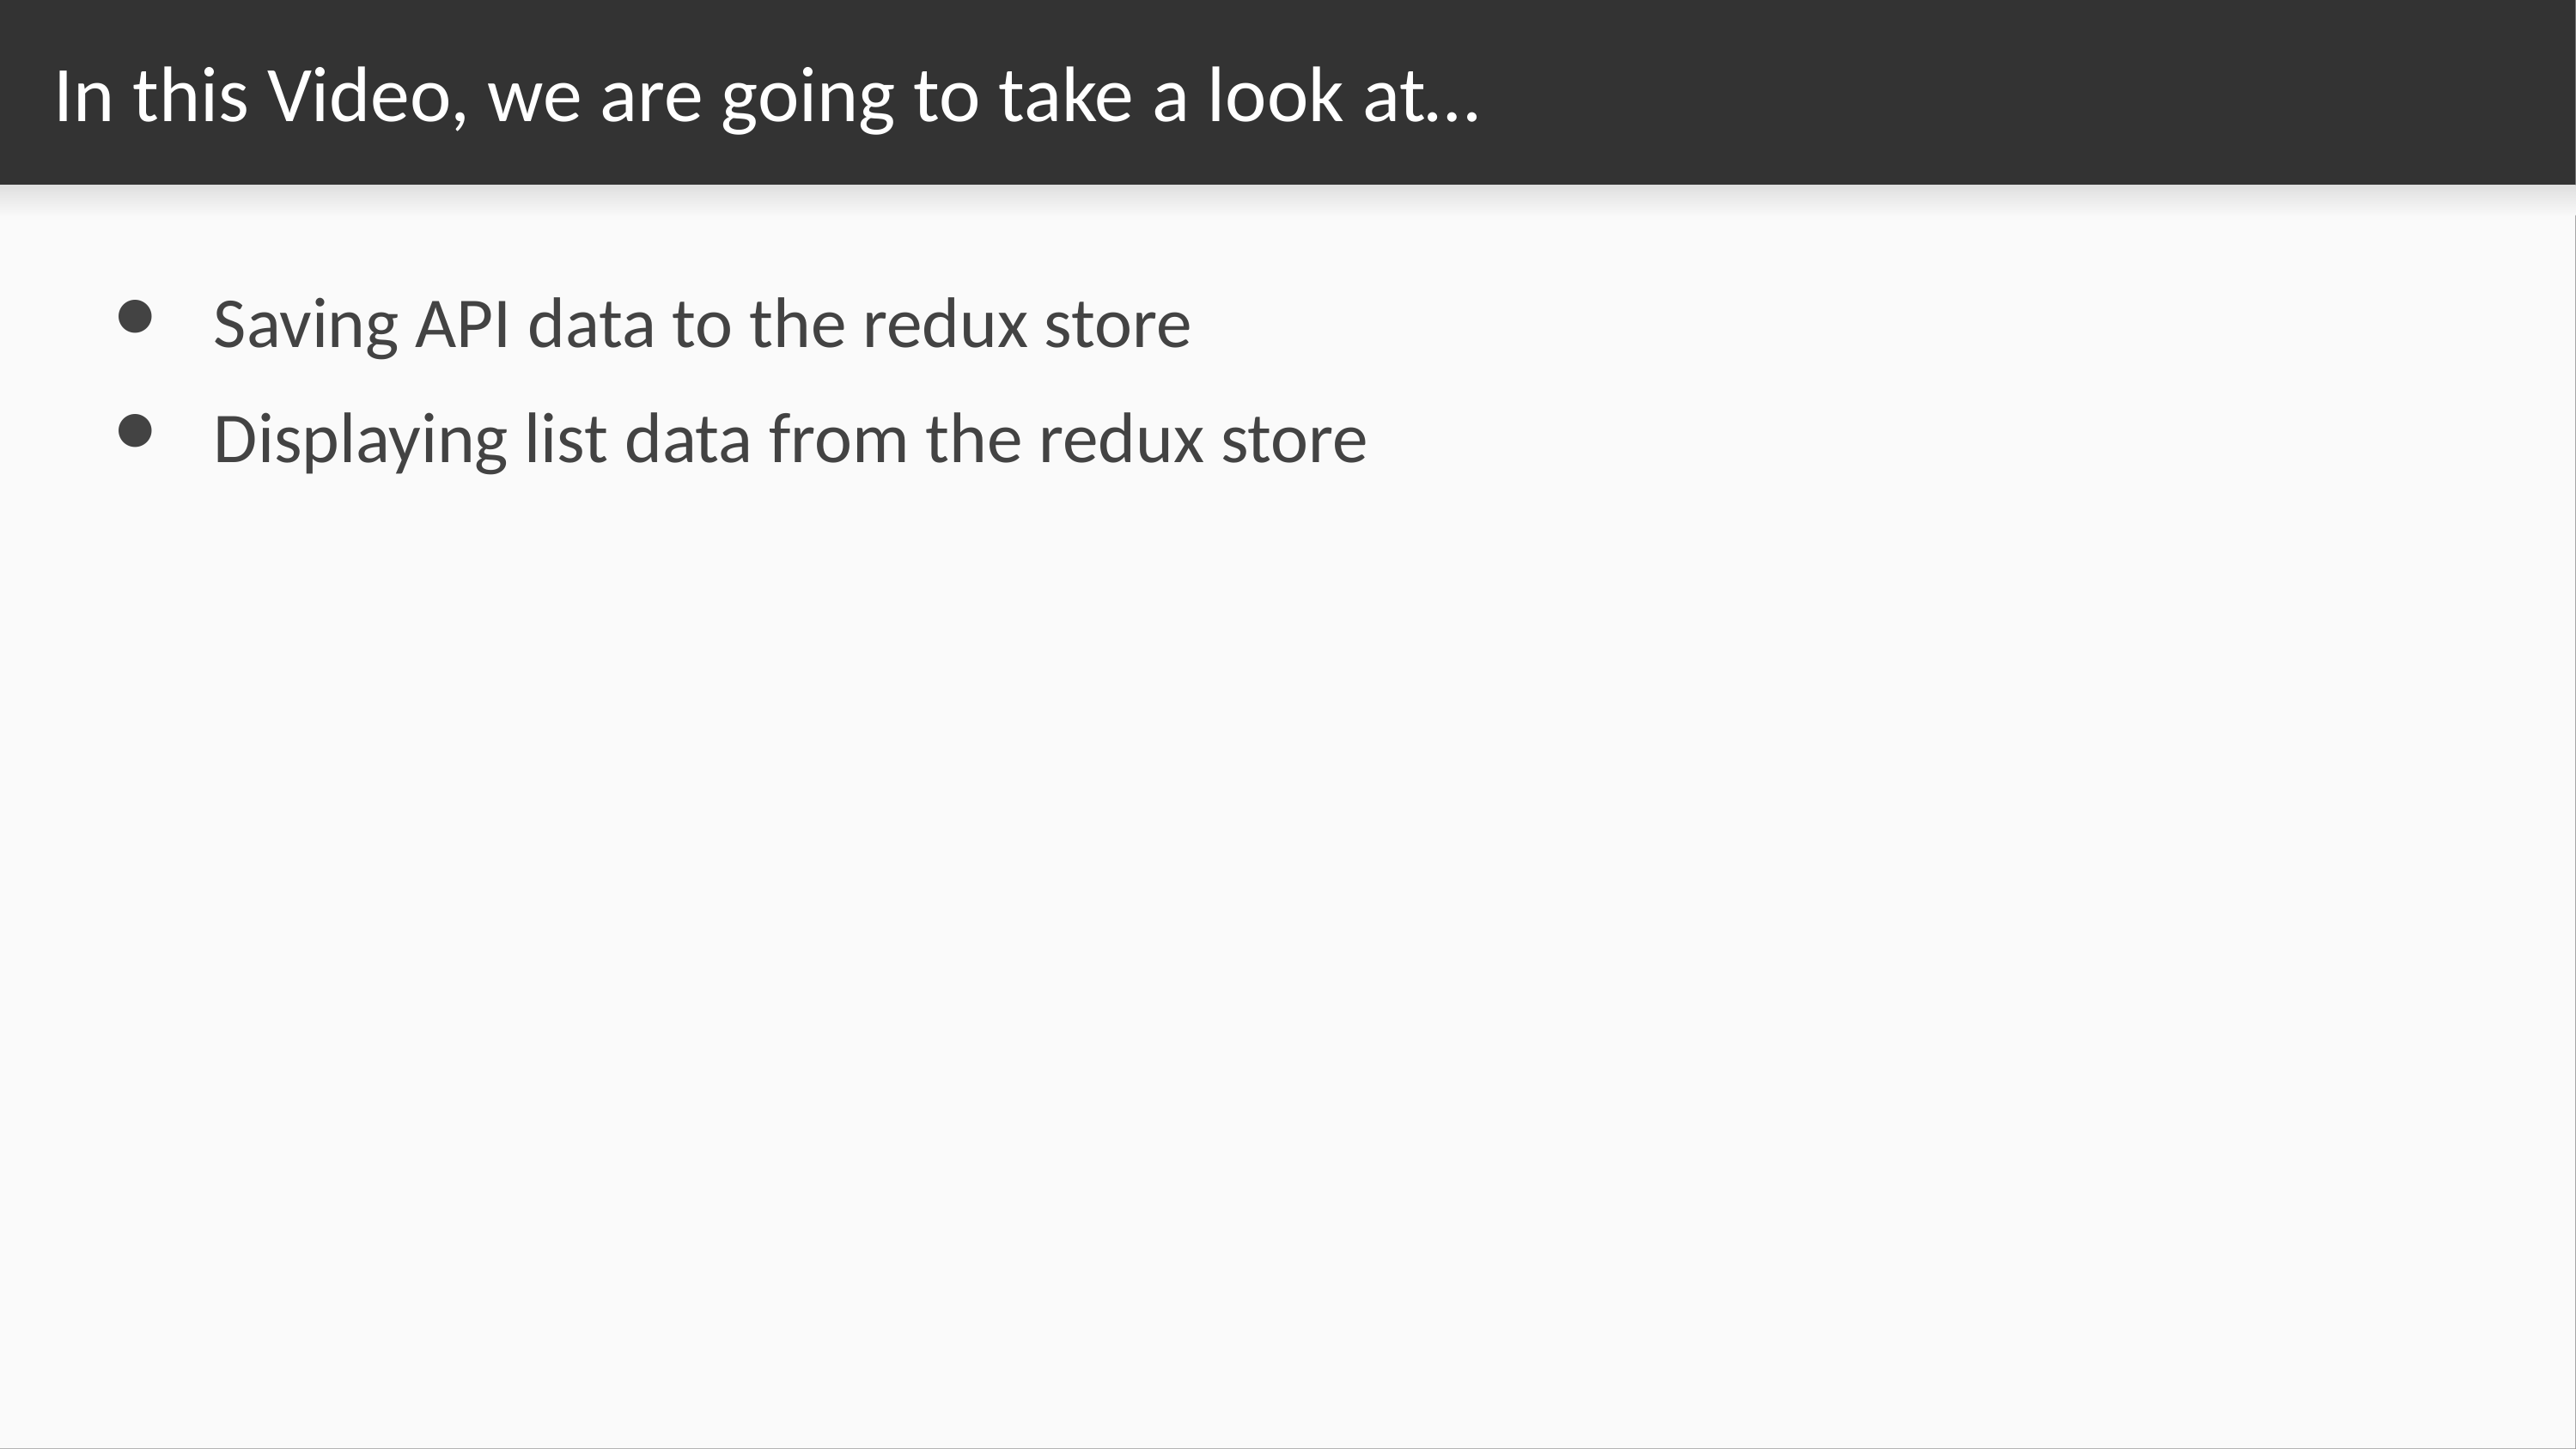

# In this Video, we are going to take a look at…
Saving API data to the redux store
Displaying list data from the redux store